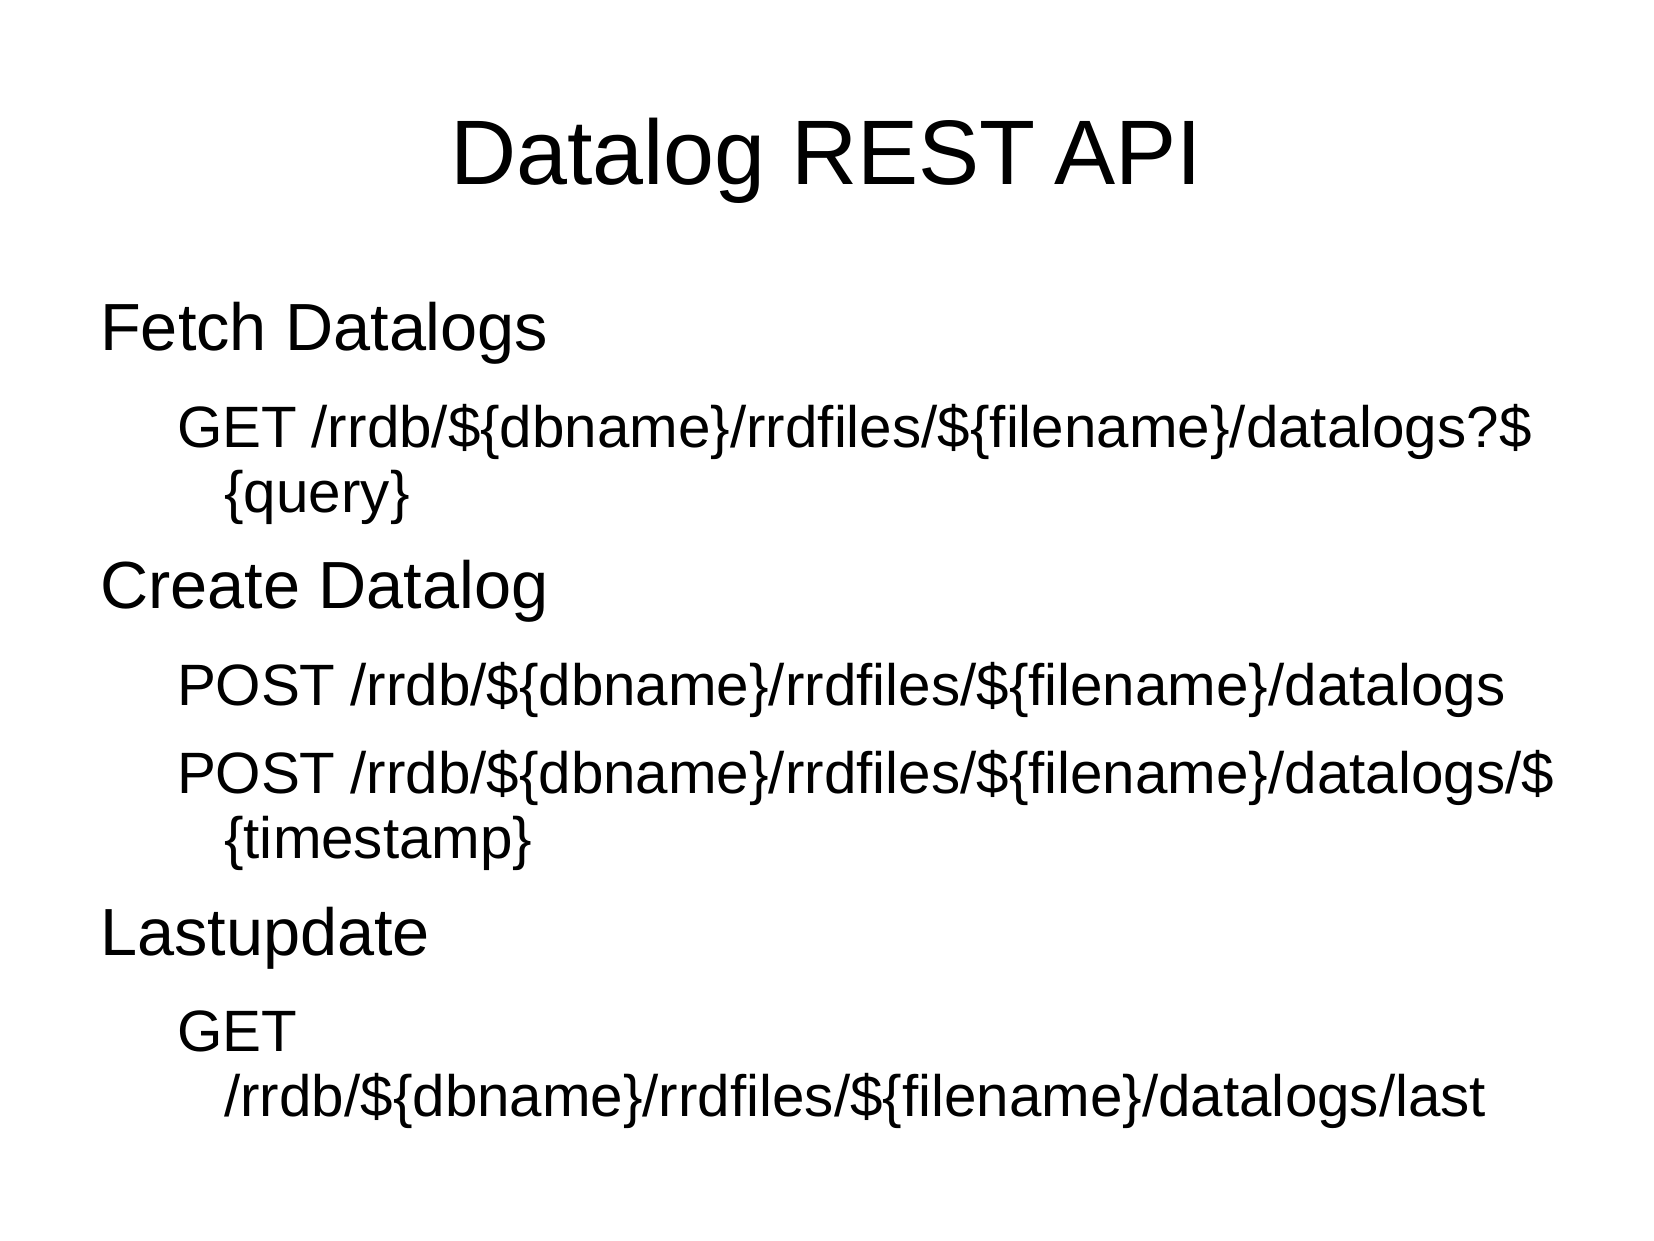

# Datalog REST API
Fetch Datalogs
GET /rrdb/${dbname}/rrdfiles/${filename}/datalogs?${query}
Create Datalog
POST /rrdb/${dbname}/rrdfiles/${filename}/datalogs
POST /rrdb/${dbname}/rrdfiles/${filename}/datalogs/${timestamp}
Lastupdate
GET /rrdb/${dbname}/rrdfiles/${filename}/datalogs/last